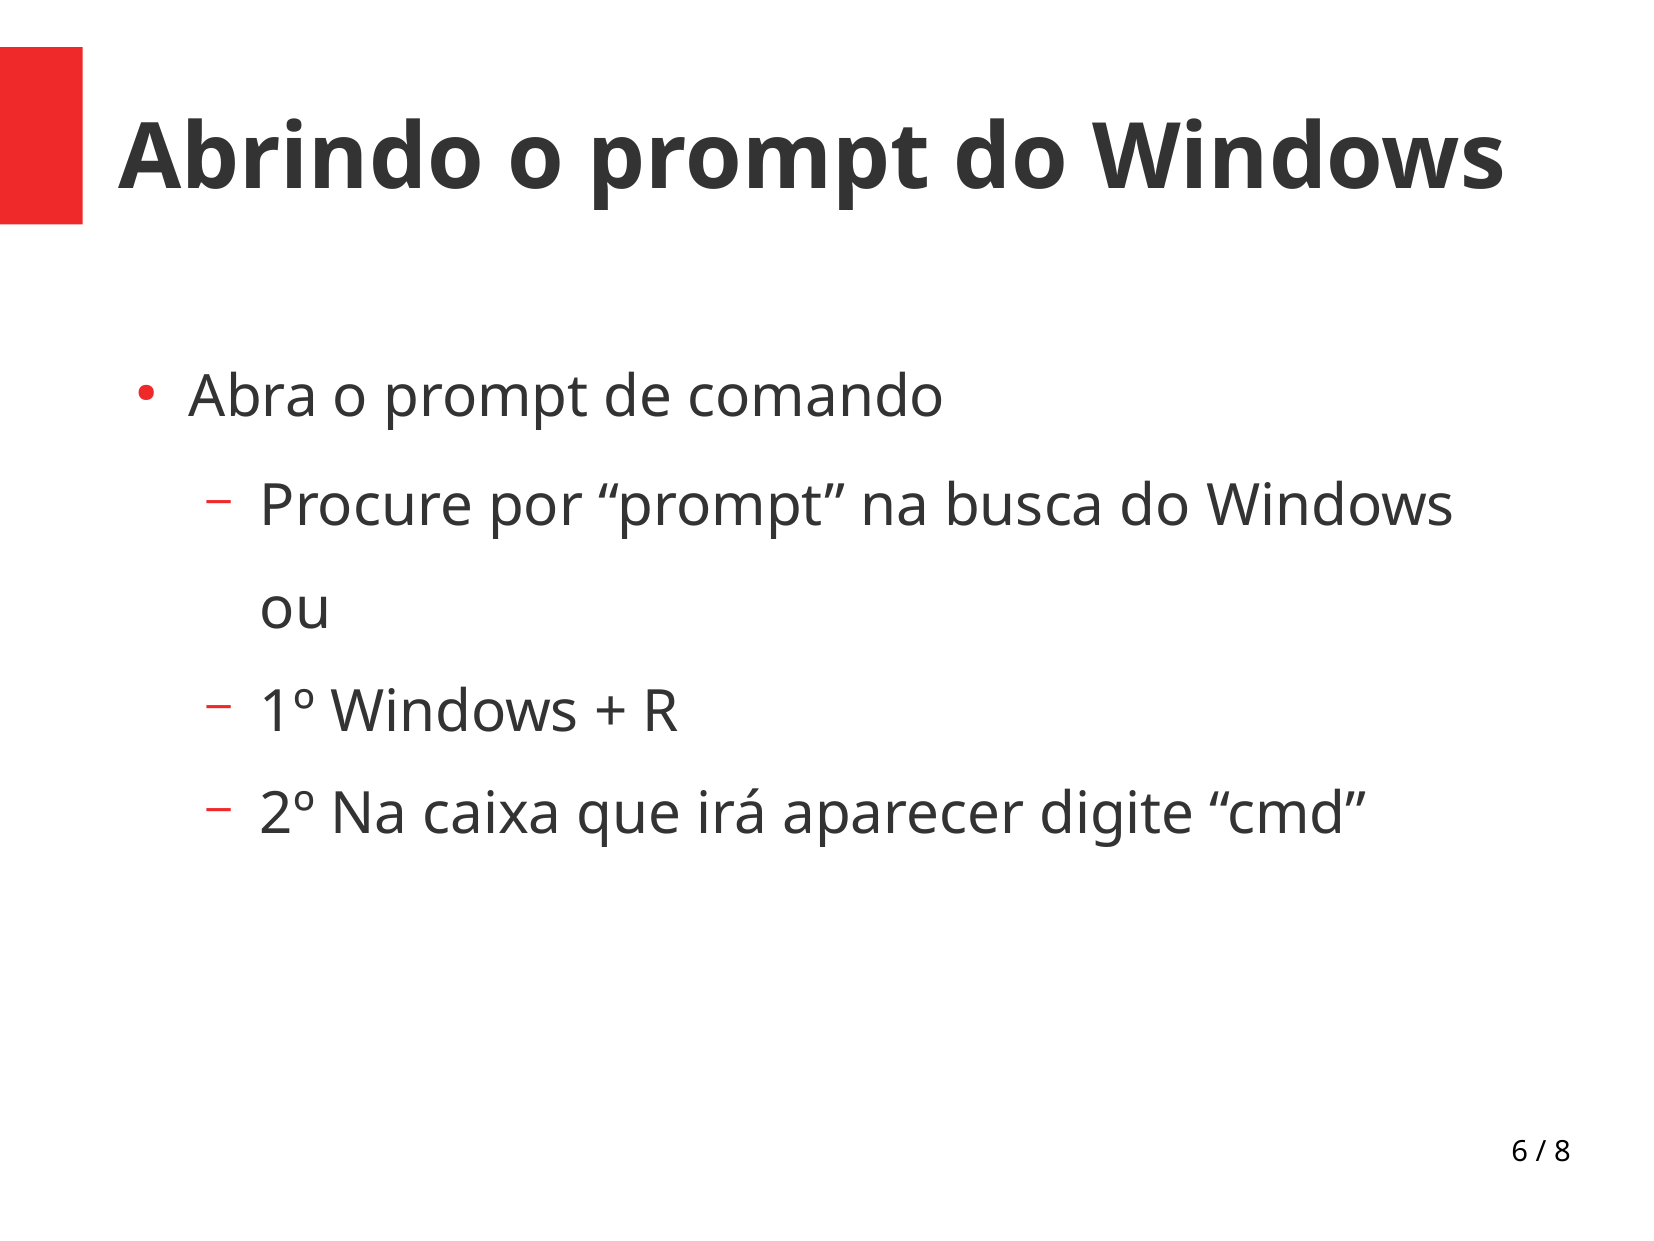

# Abrindo o prompt do Windows
Abra o prompt de comando
Procure por “prompt” na busca do Windows
ou
1º Windows + R
2º Na caixa que irá aparecer digite “cmd”
6